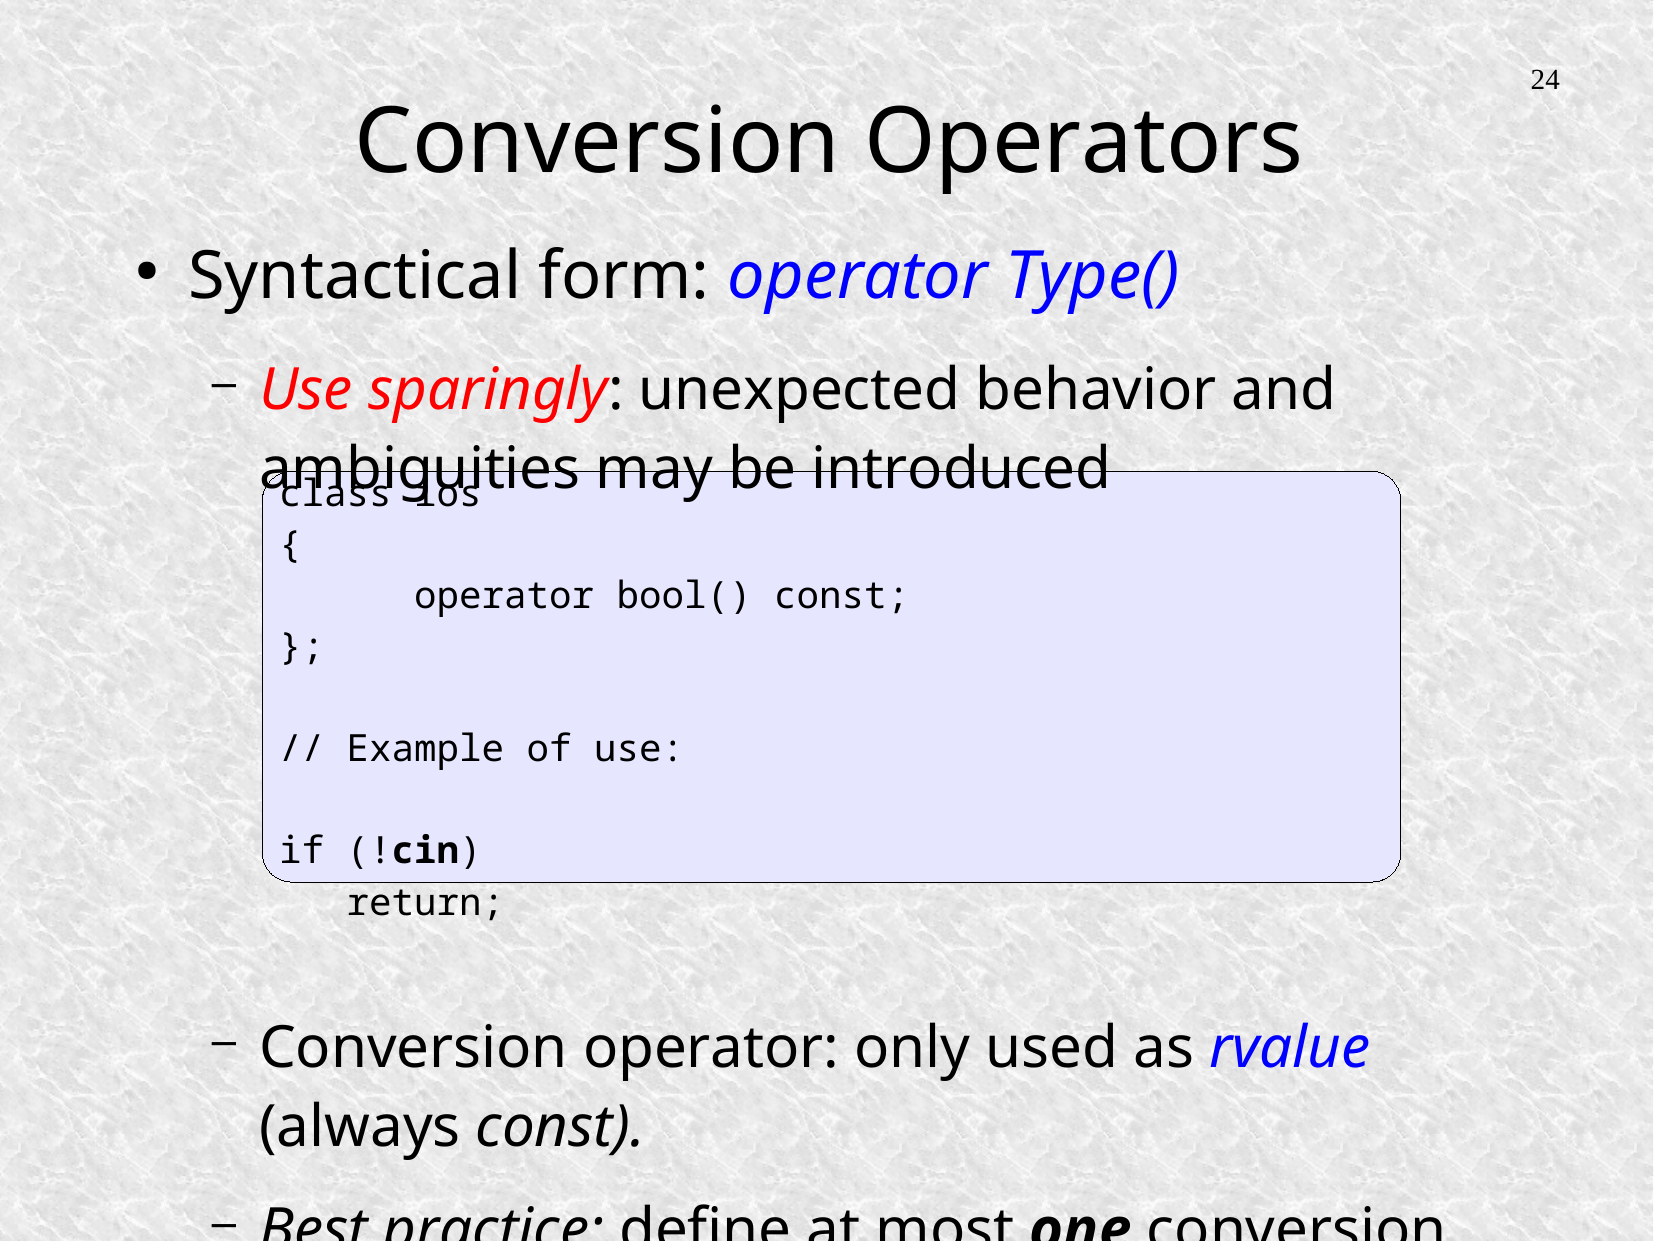

# Conversion Operators
24
Syntactical form: operator Type()
Use sparingly: unexpected behavior and ambiguities may be introduced
Conversion operator: only used as rvalue (always const).
Best practice: define at most one conversion operator per class
class ios
{
 operator bool() const;
};
// Example of use:
if (!cin)
 return;